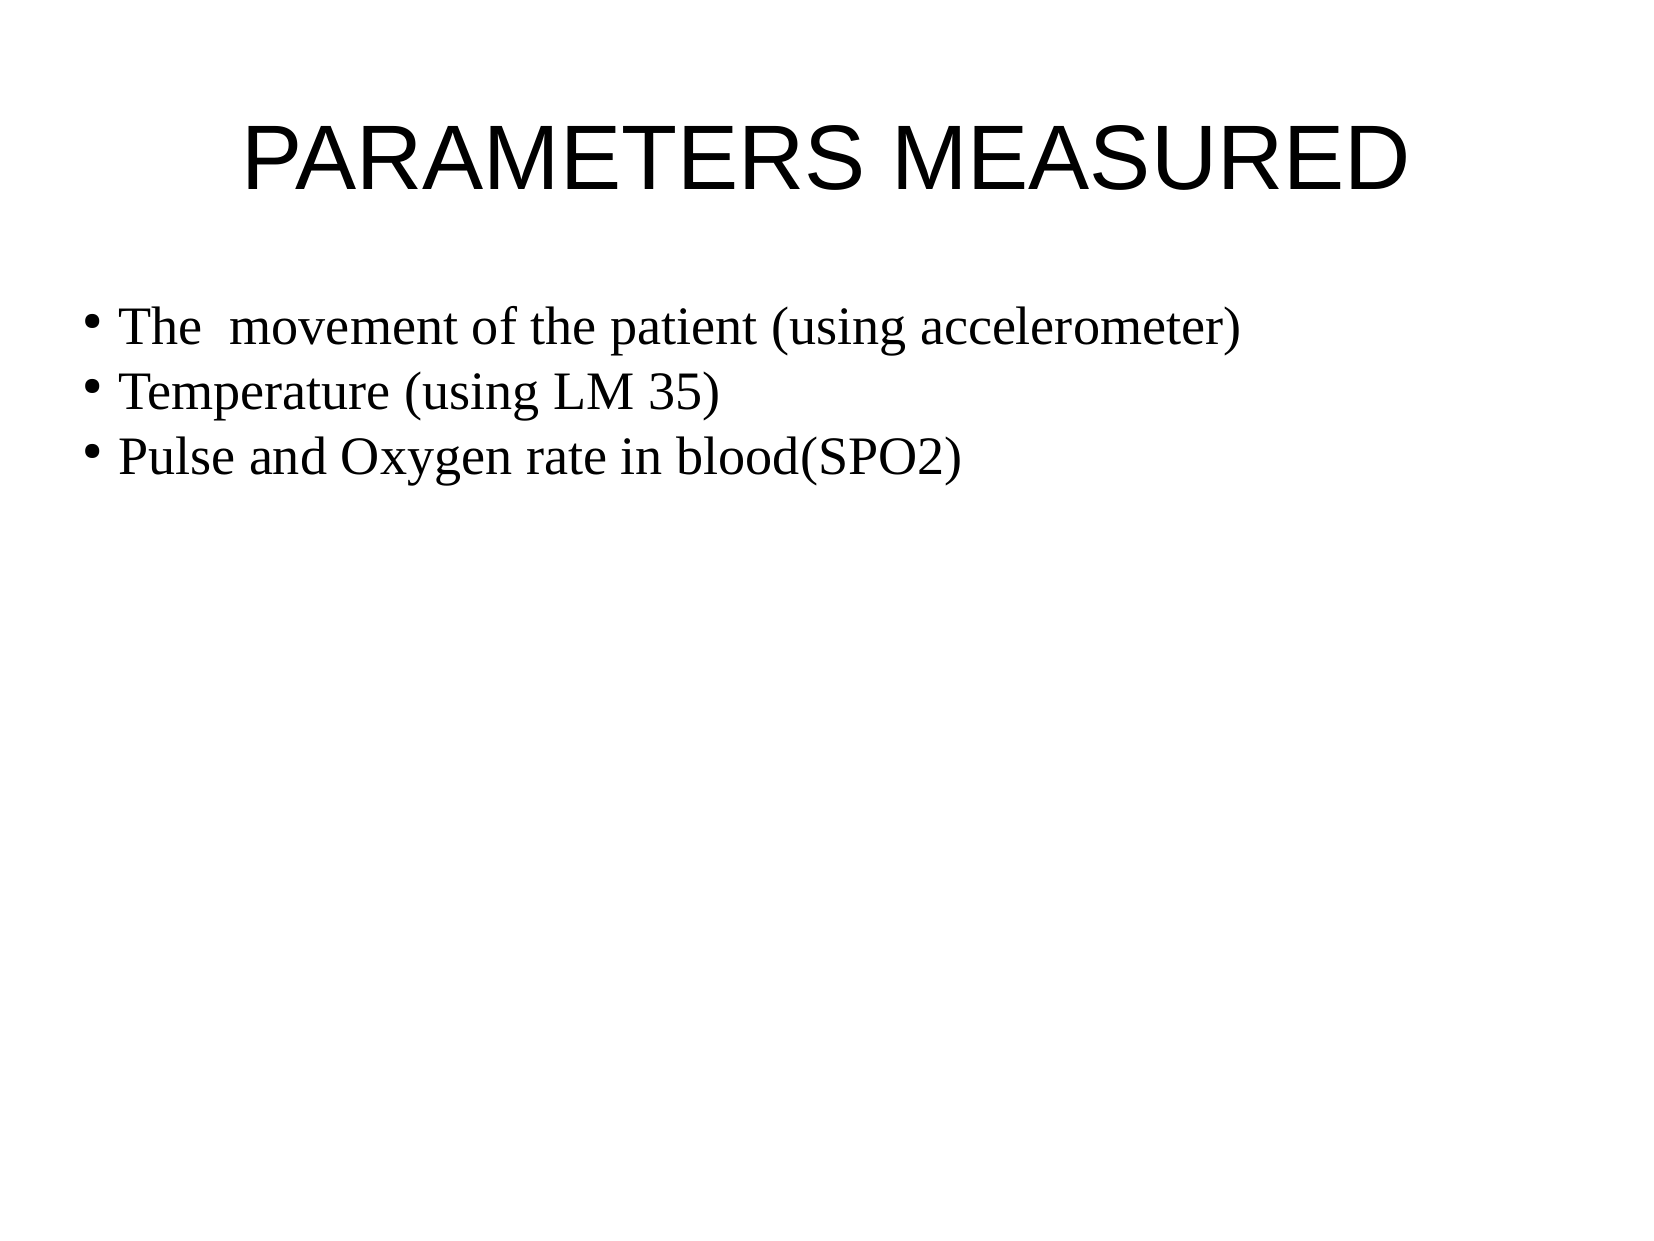

PARAMETERS MEASURED
The movement of the patient (using accelerometer)
Temperature (using LM 35)
Pulse and Oxygen rate in blood(SPO2)